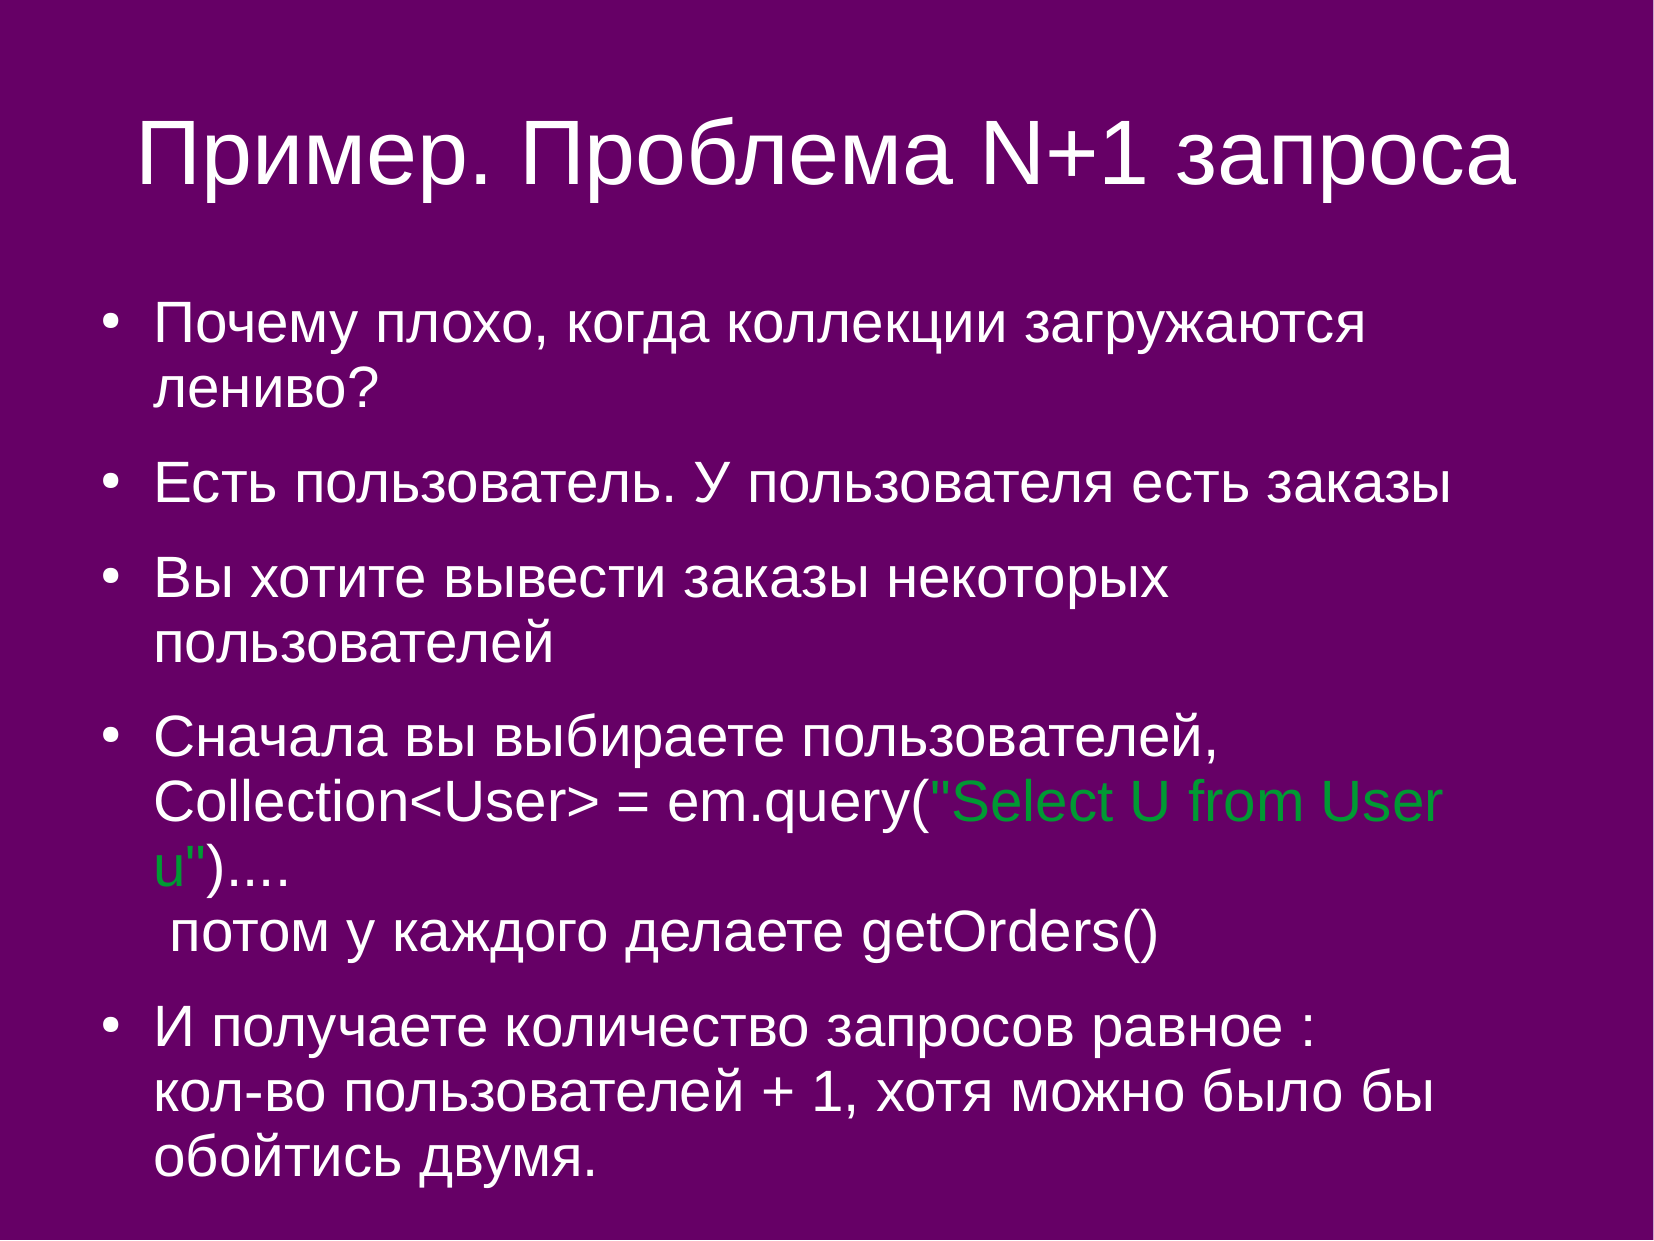

# Пример. Проблема N+1 запроса
Почему плохо, когда коллекции загружаются лениво?
Есть пользователь. У пользователя есть заказы
Вы хотите вывести заказы некоторых пользователей
Сначала вы выбираете пользователей,
Collection<User> = em.query("Select U from User u")....
 потом у каждого делаете getOrders()
И получаете количество запросов равное :
кол-во пользователей + 1, хотя можно было бы обойтись двумя.